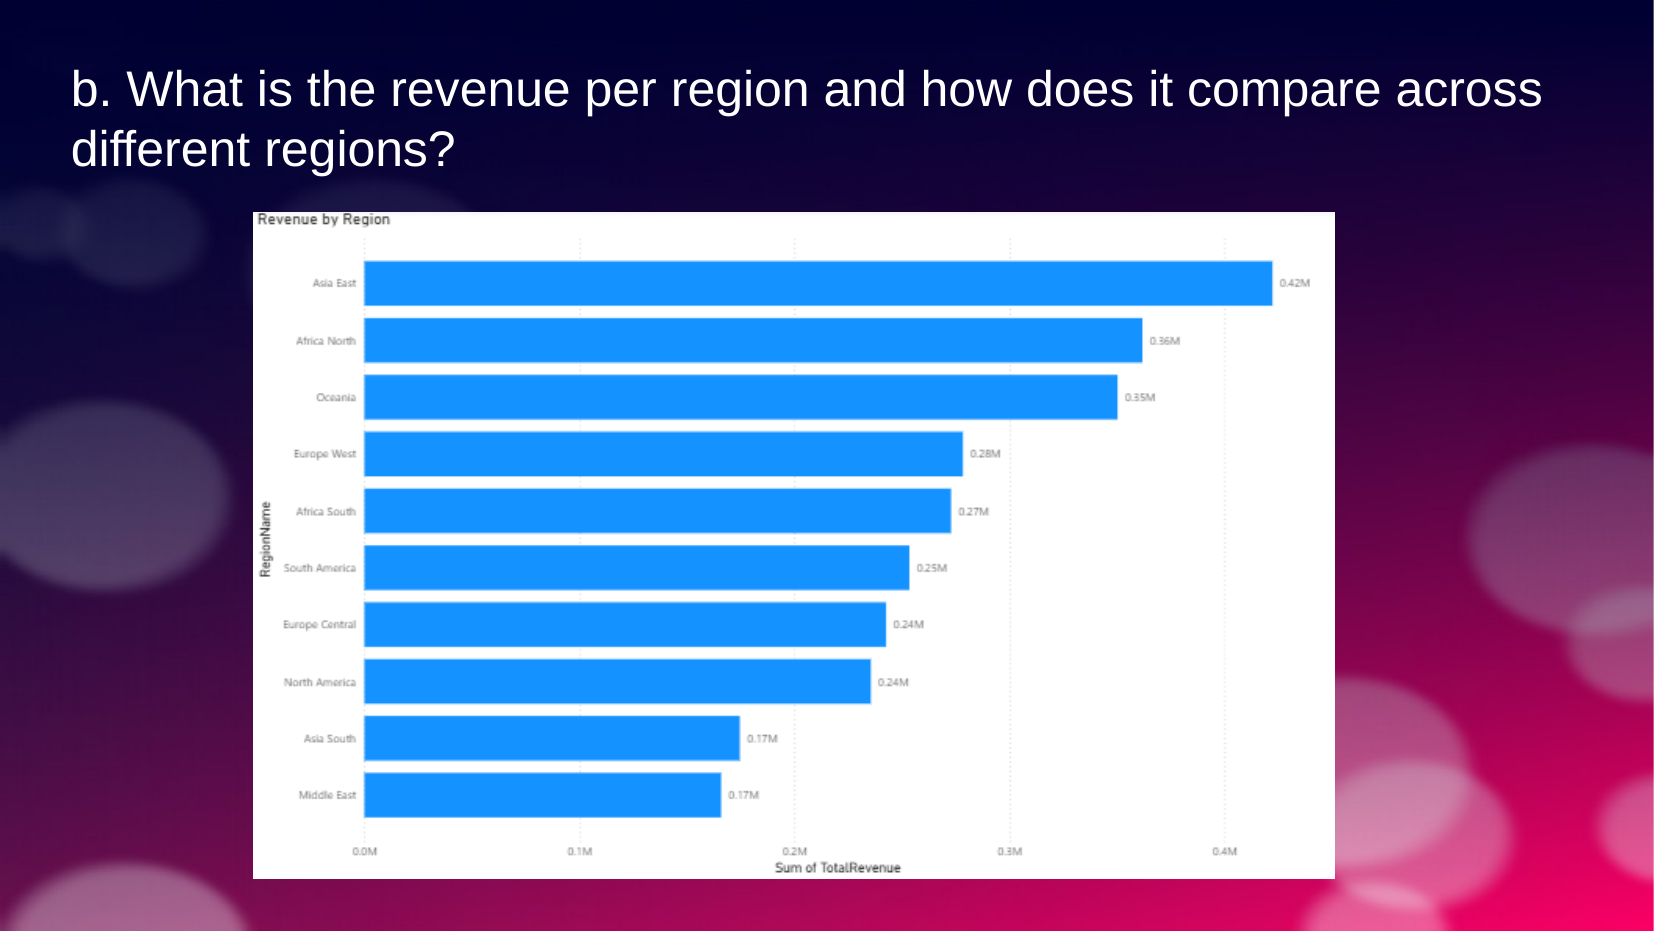

# b. What is the revenue per region and how does it compare across different regions?